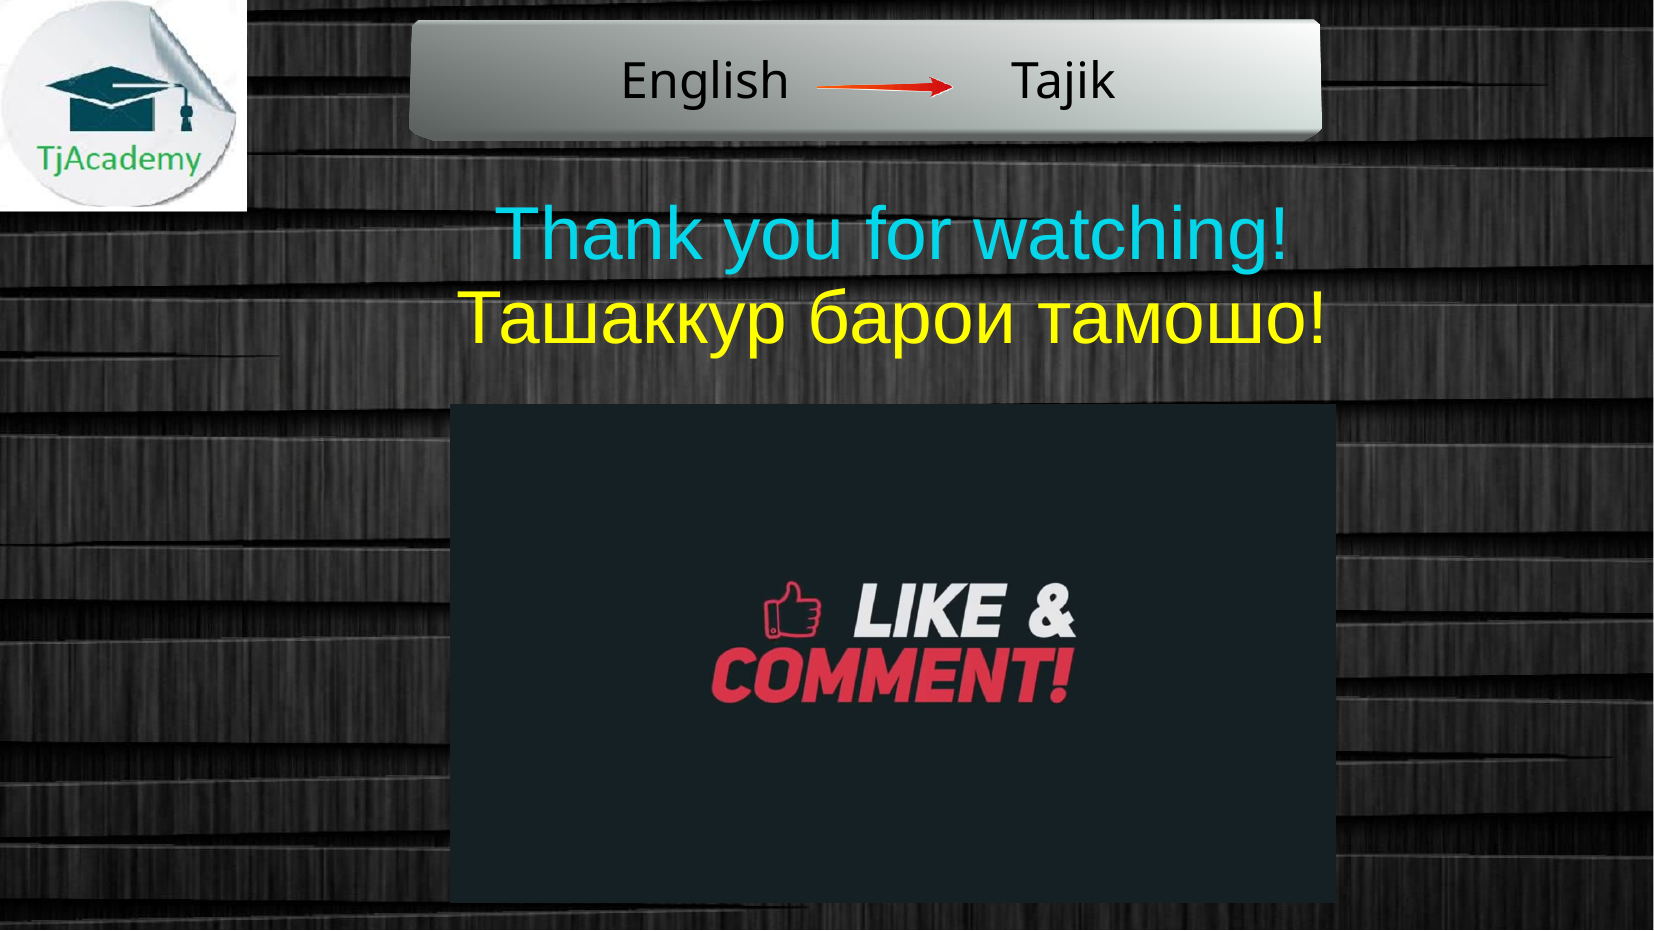

English Tajik
#
Thank you for watching!
Ташаккур барои тамошо!